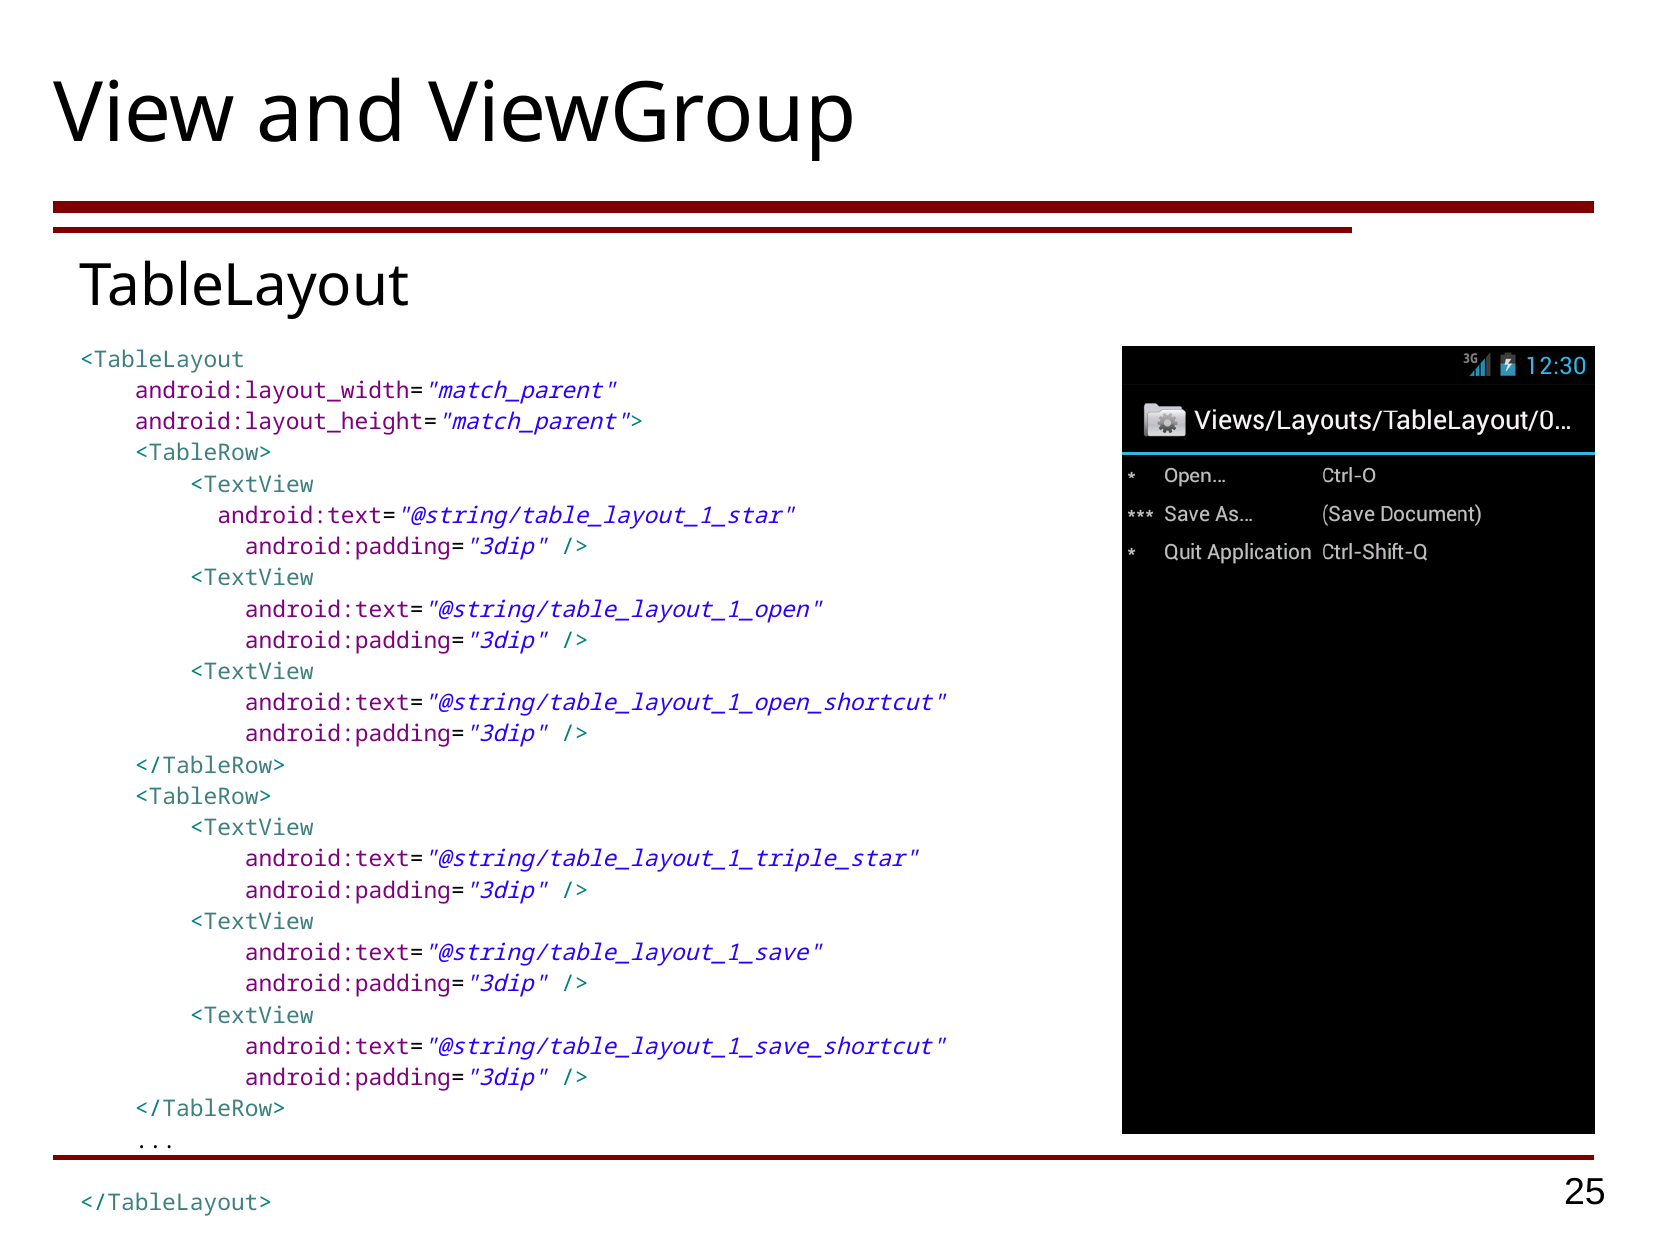

# View and ViewGroup
TableLayout
<TableLayout
 android:layout_width="match_parent"
 android:layout_height="match_parent">
 <TableRow>
 <TextView
 android:text="@string/table_layout_1_star"
 android:padding="3dip" />
 <TextView
 android:text="@string/table_layout_1_open"
 android:padding="3dip" />
 <TextView
 android:text="@string/table_layout_1_open_shortcut"
 android:padding="3dip" />
 </TableRow>
 <TableRow>
 <TextView
 android:text="@string/table_layout_1_triple_star"
 android:padding="3dip" />
 <TextView
 android:text="@string/table_layout_1_save"
 android:padding="3dip" />
 <TextView
 android:text="@string/table_layout_1_save_shortcut"
 android:padding="3dip" />
 </TableRow>
 ...
</TableLayout>